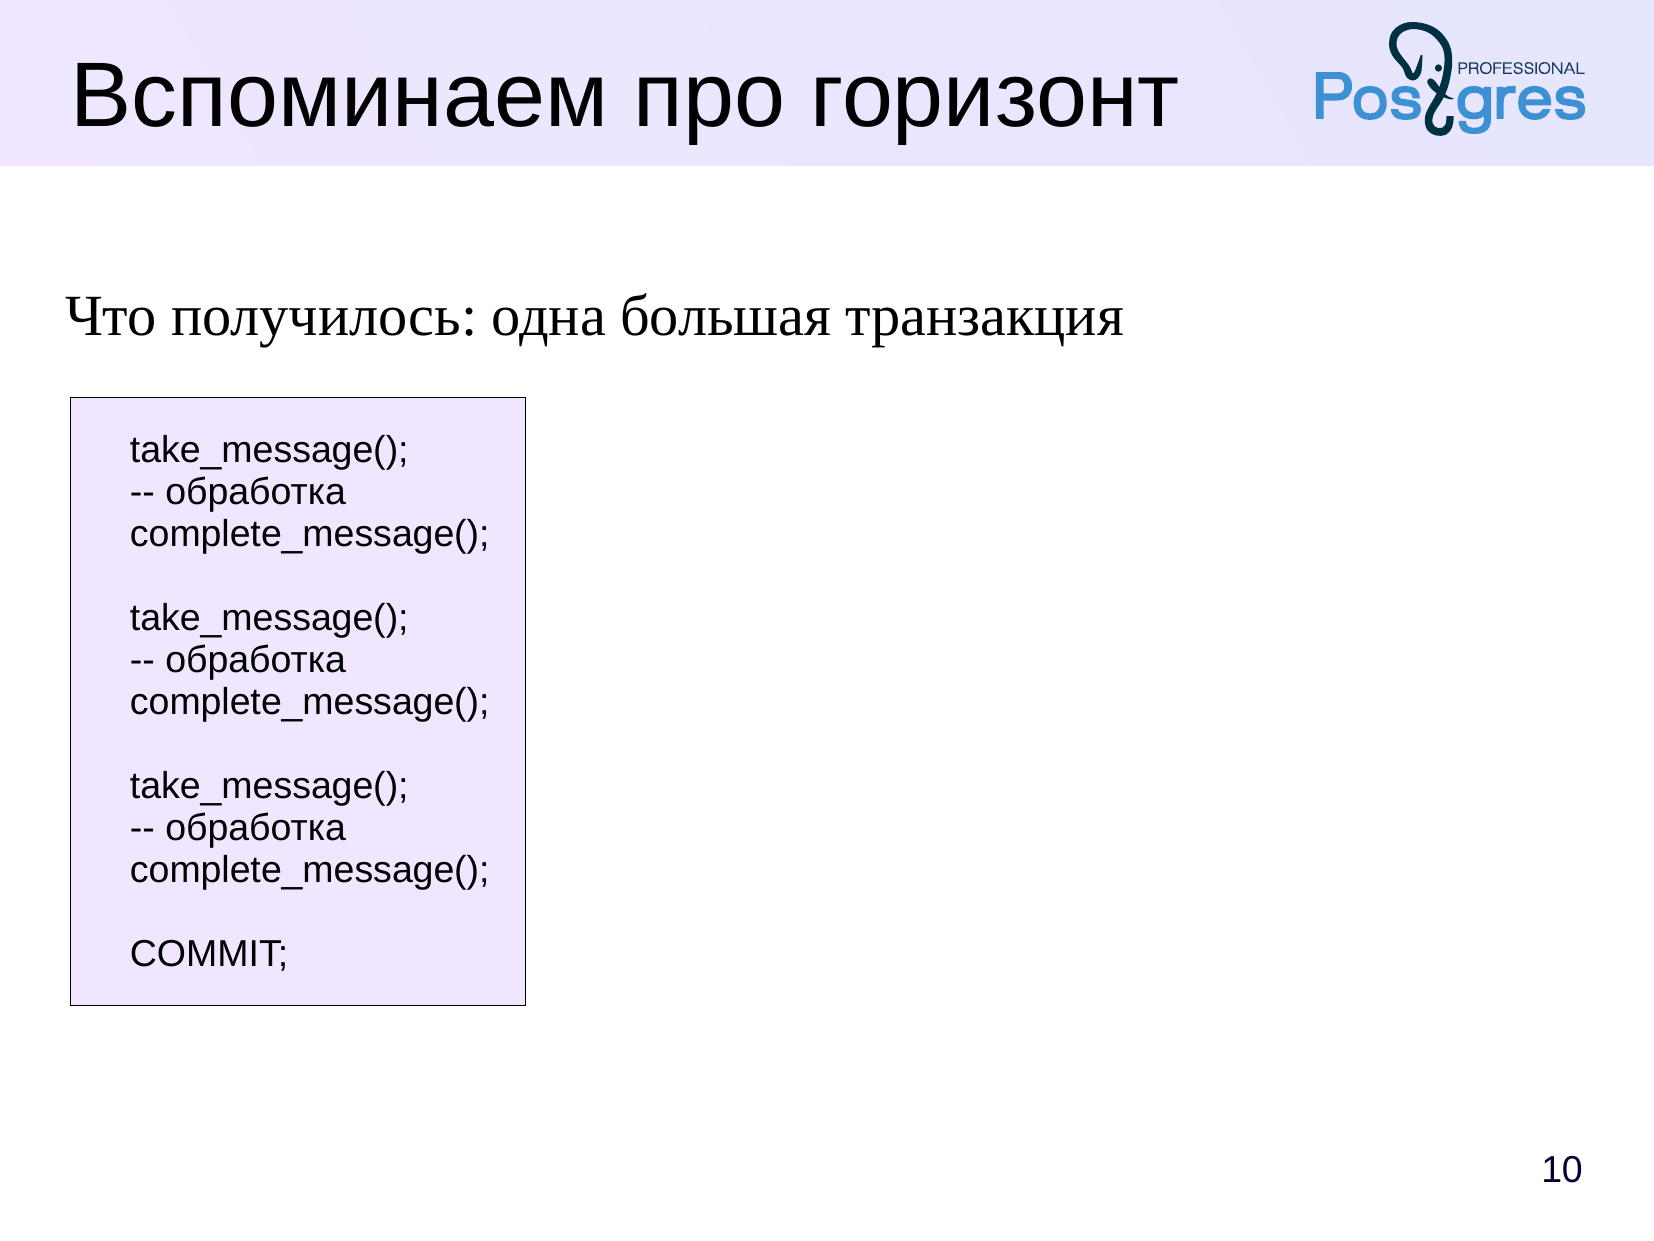

# Вспоминаем про горизонт
Что получилось: одна большая транзакция
take_message();
-- обработка
complete_message();
take_message();
-- обработка
complete_message();
take_message();
-- обработка
complete_message();
COMMIT;